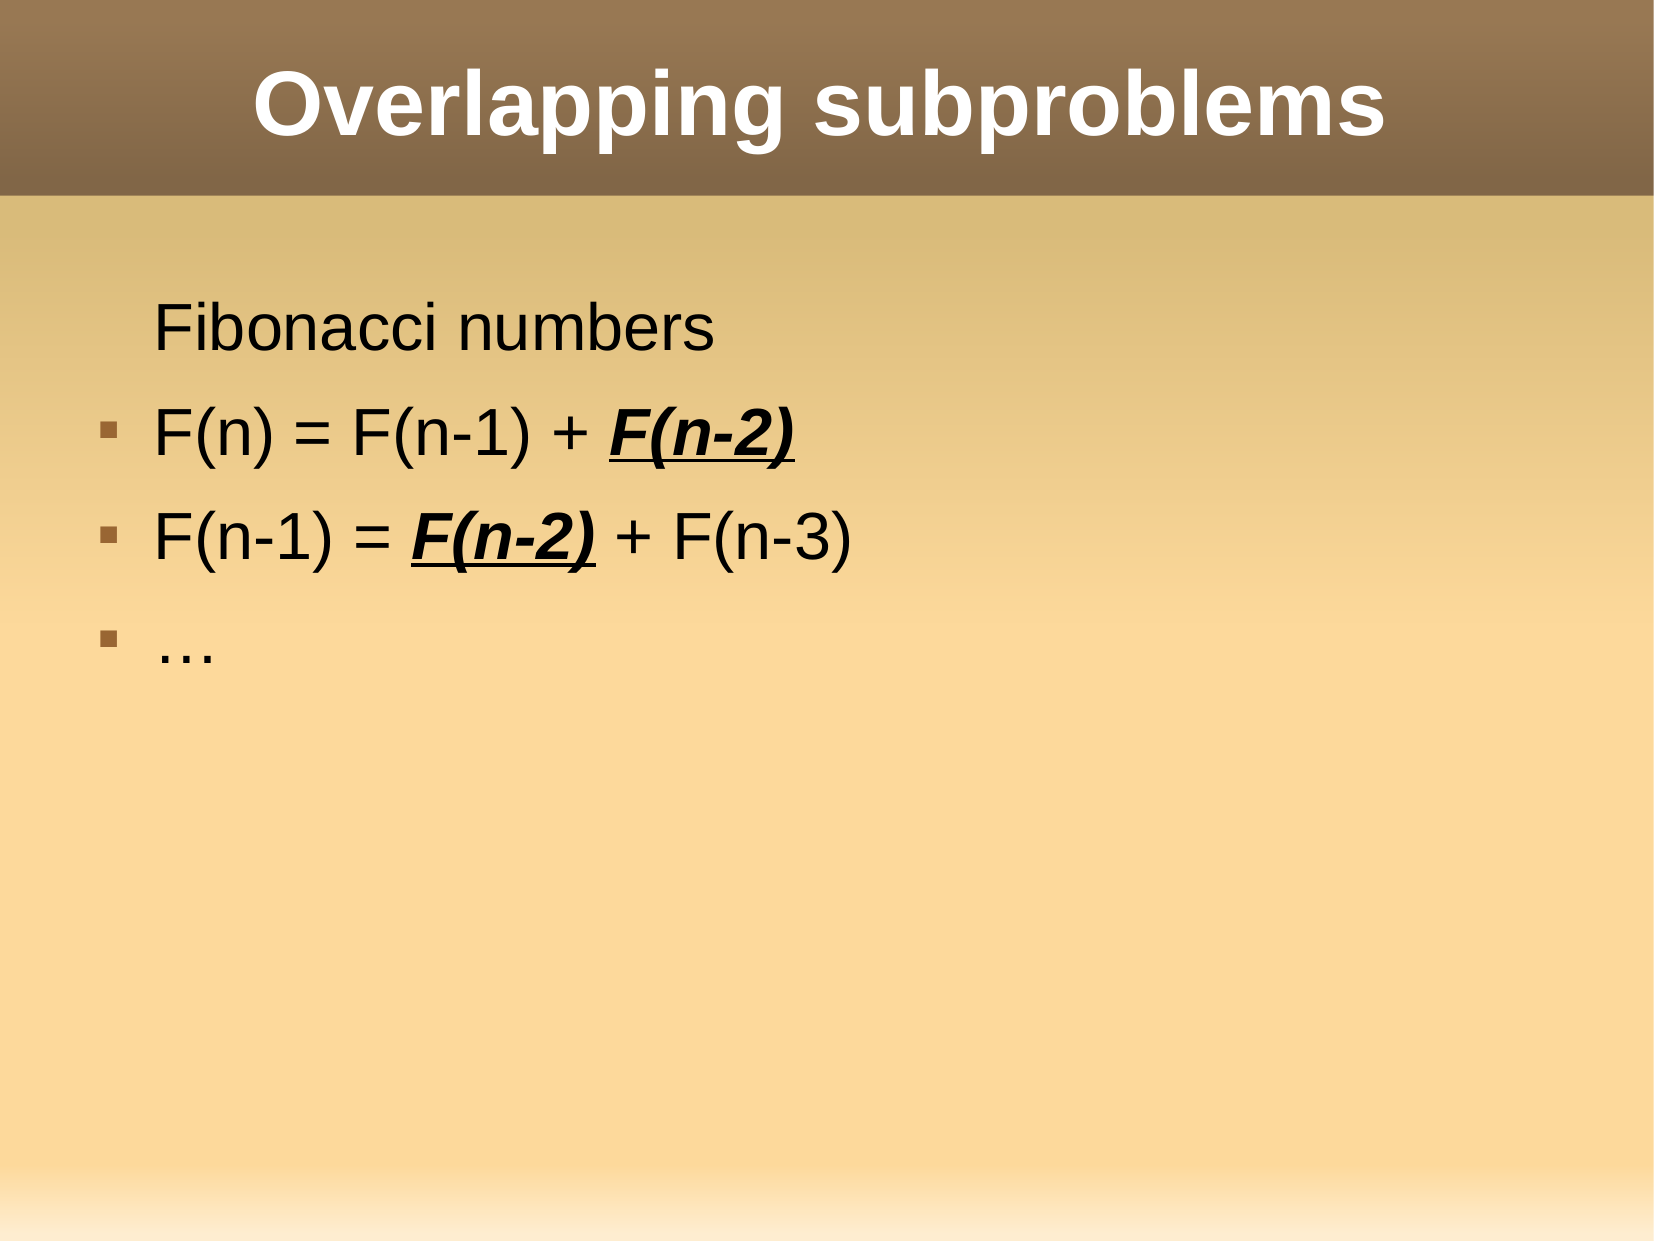

# Overlapping subproblems
Fibonacci numbers
F(n) = F(n-1) + F(n-2)
F(n-1) = F(n-2) + F(n-3)
…